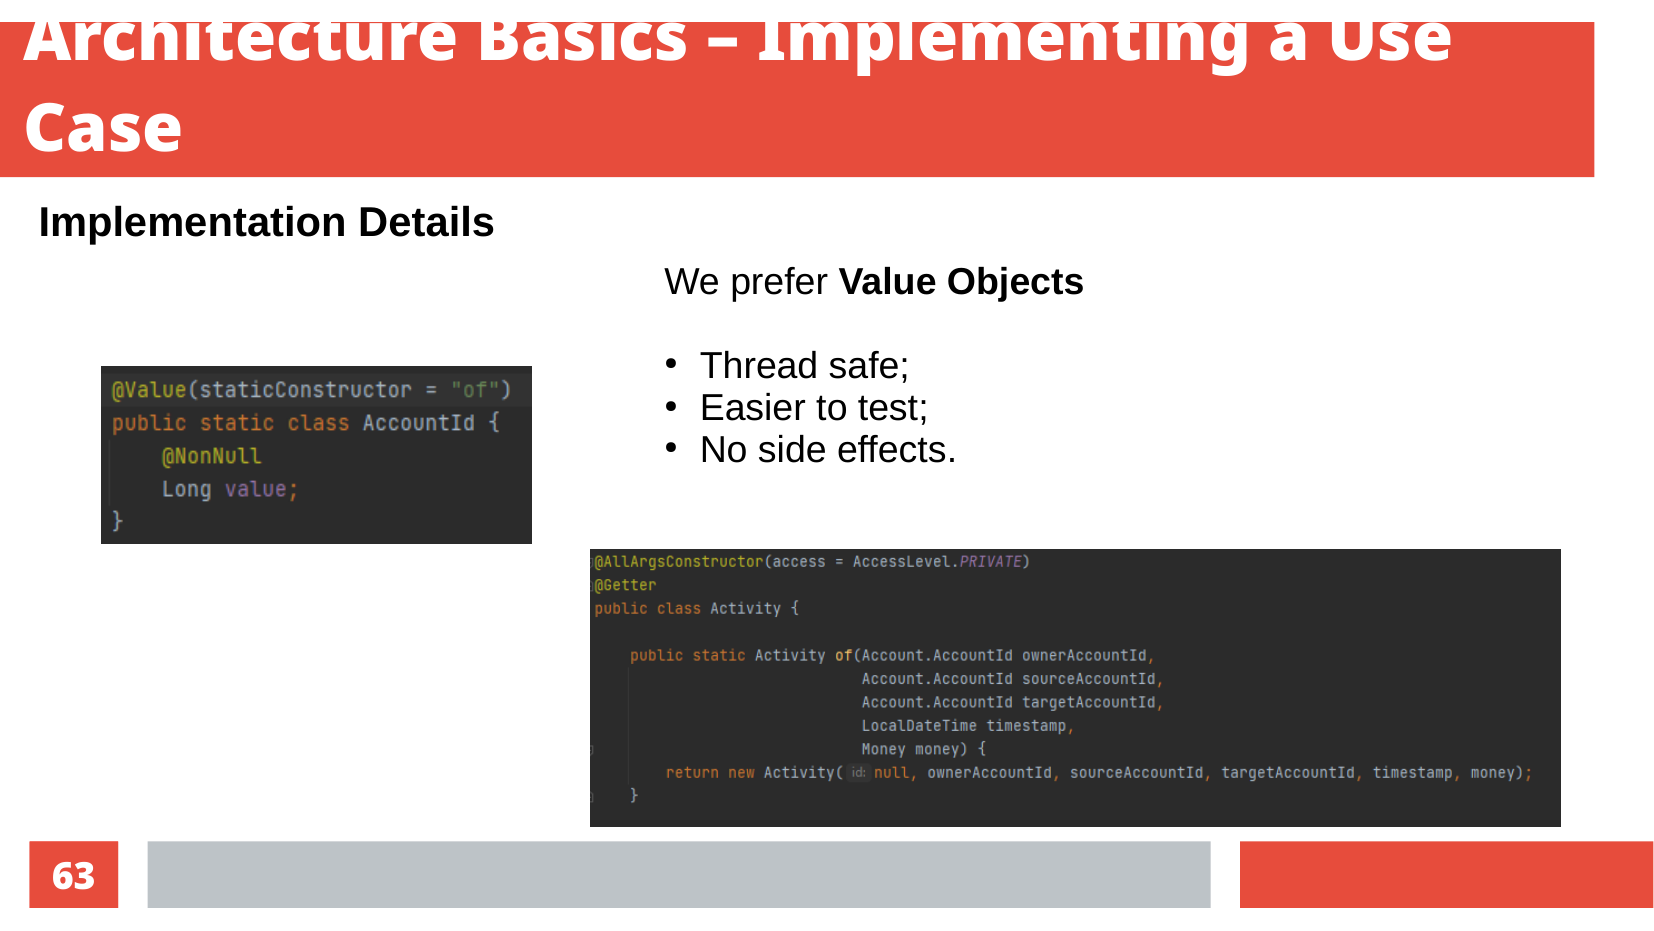

# Architecture Basics – Implementing a Use Case
Implementation Details
We prefer Value Objects
Thread safe;
Easier to test;
No side effects.
63